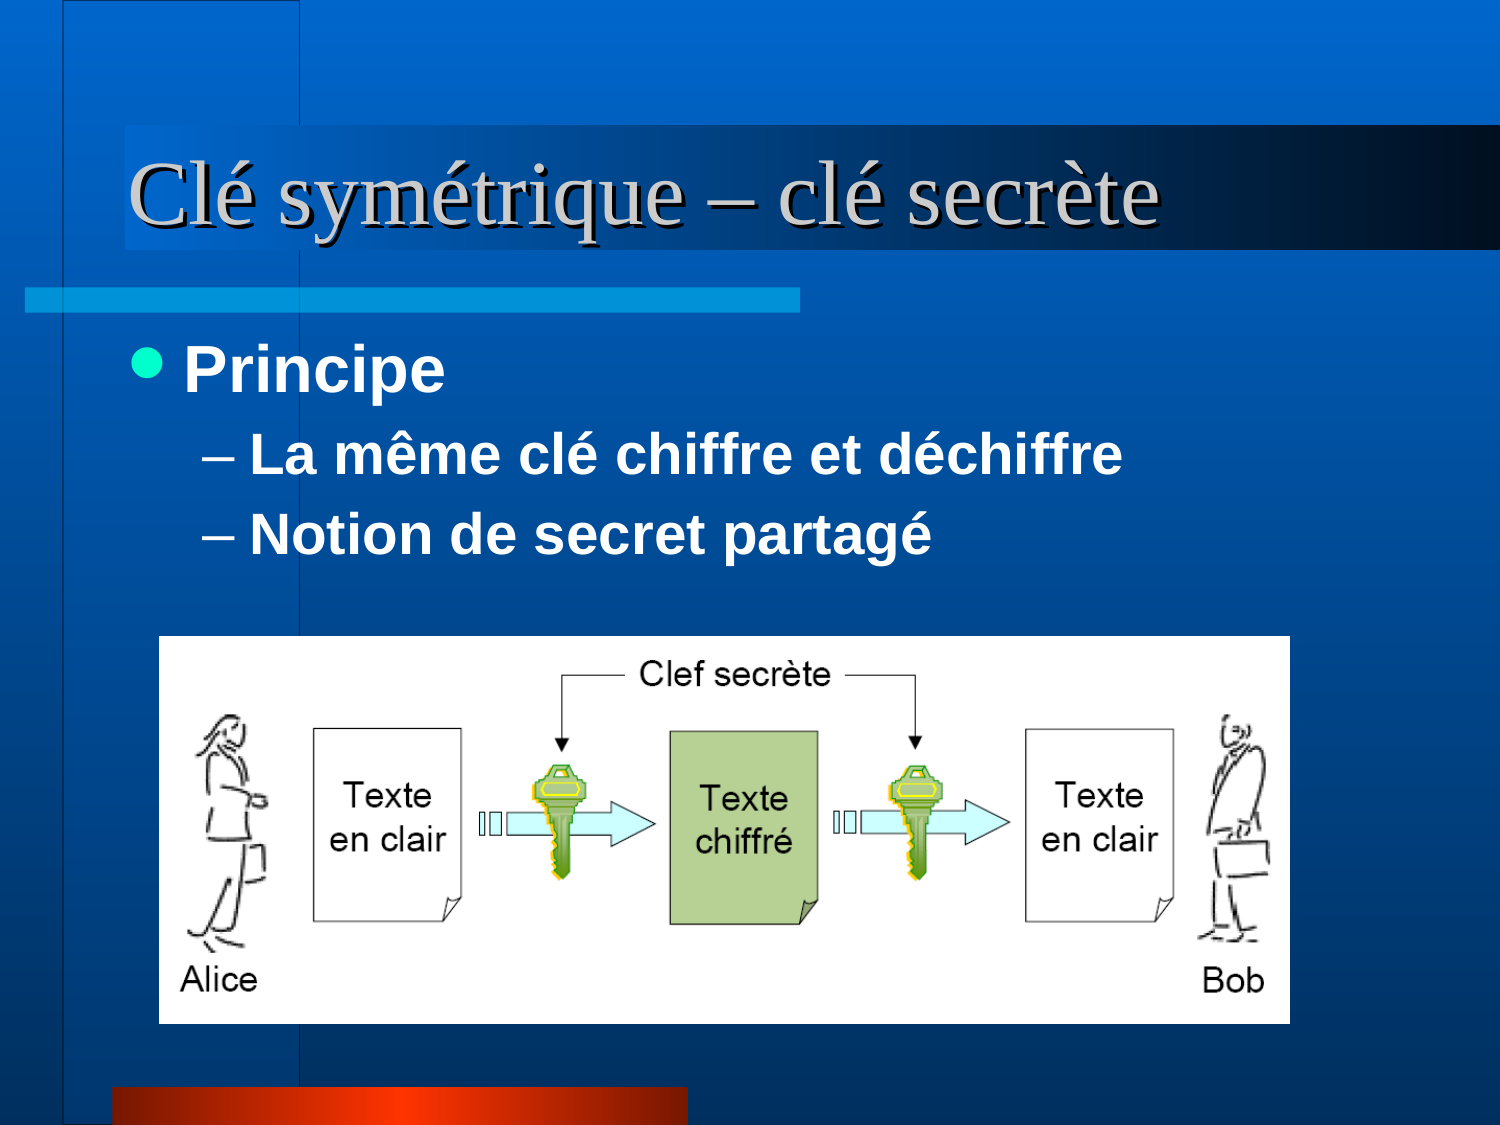

# Clé symétrique – clé secrète
Principe
La même clé chiffre et déchiffre
Notion de secret partagé